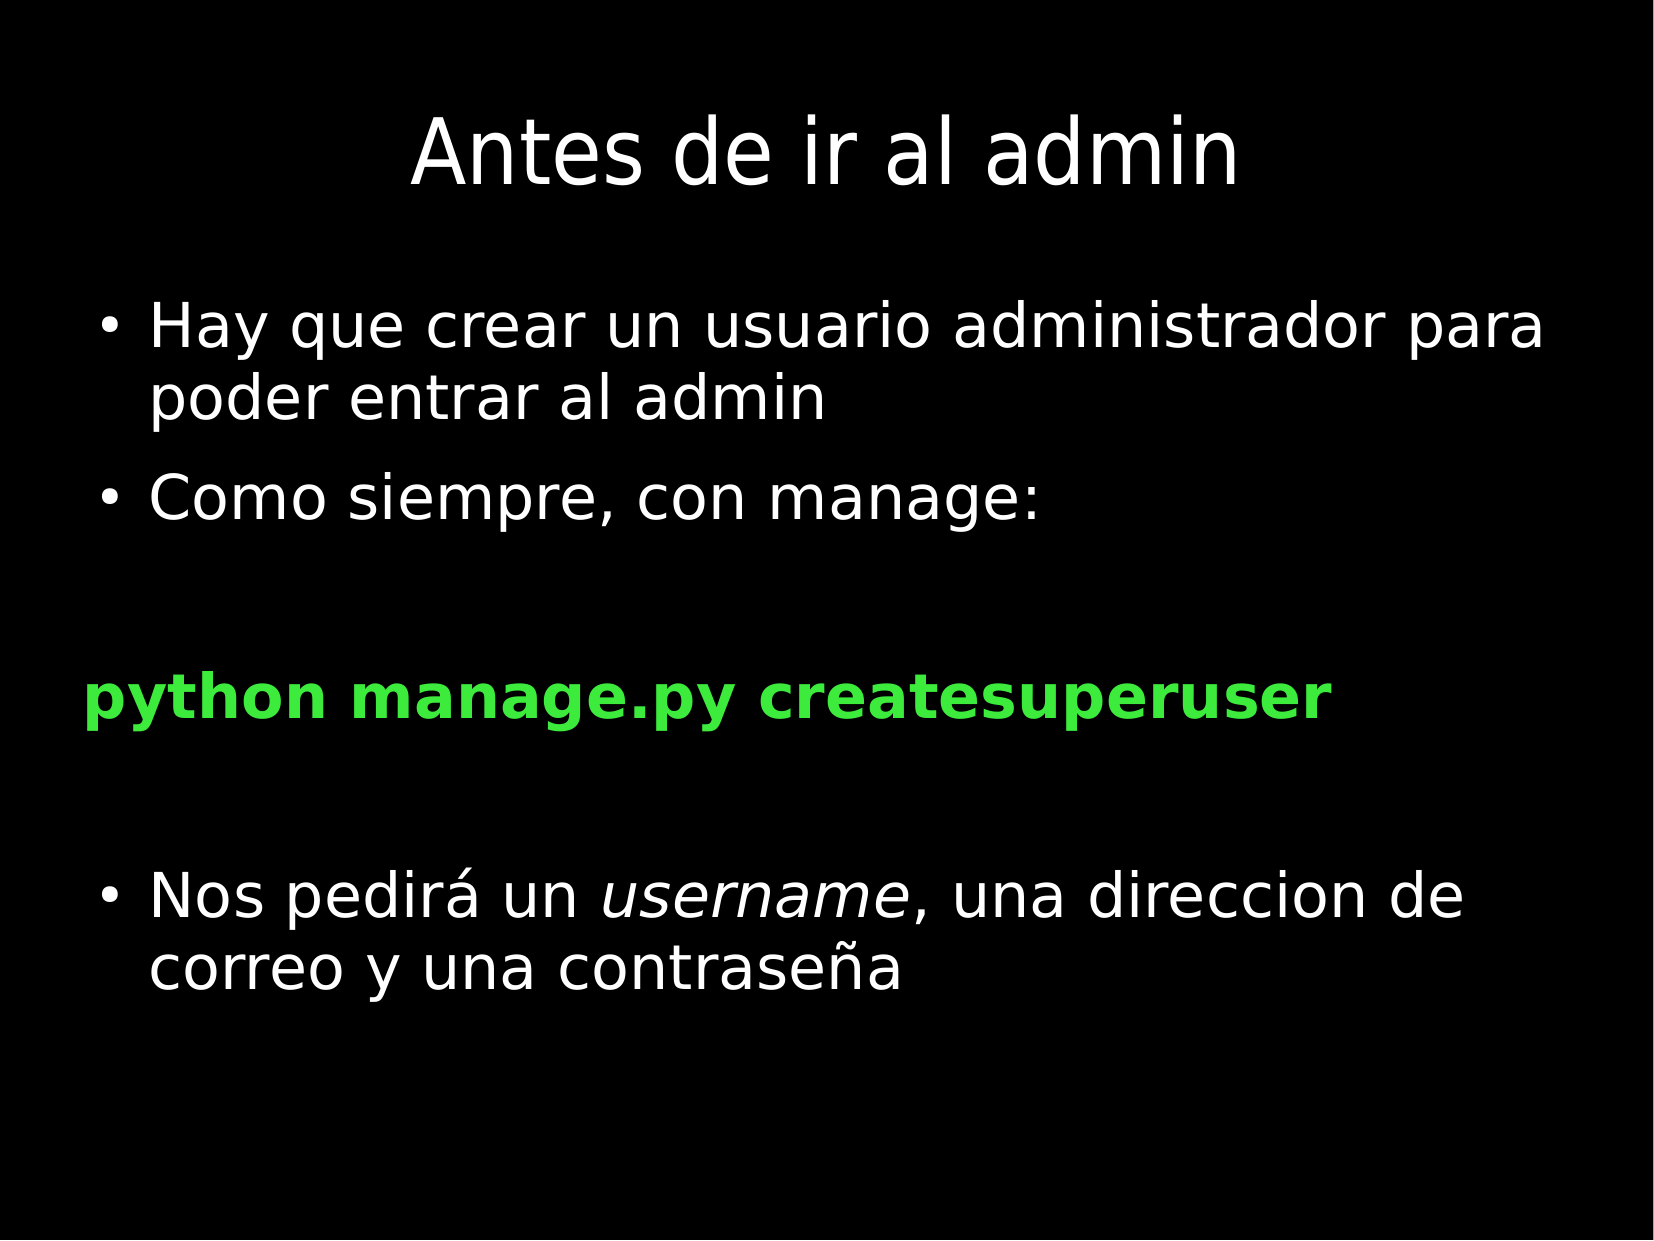

# Antes de ir al admin
Hay que crear un usuario administrador para poder entrar al admin
Como siempre, con manage:
python manage.py createsuperuser
Nos pedirá un username, una direccion de correo y una contraseña